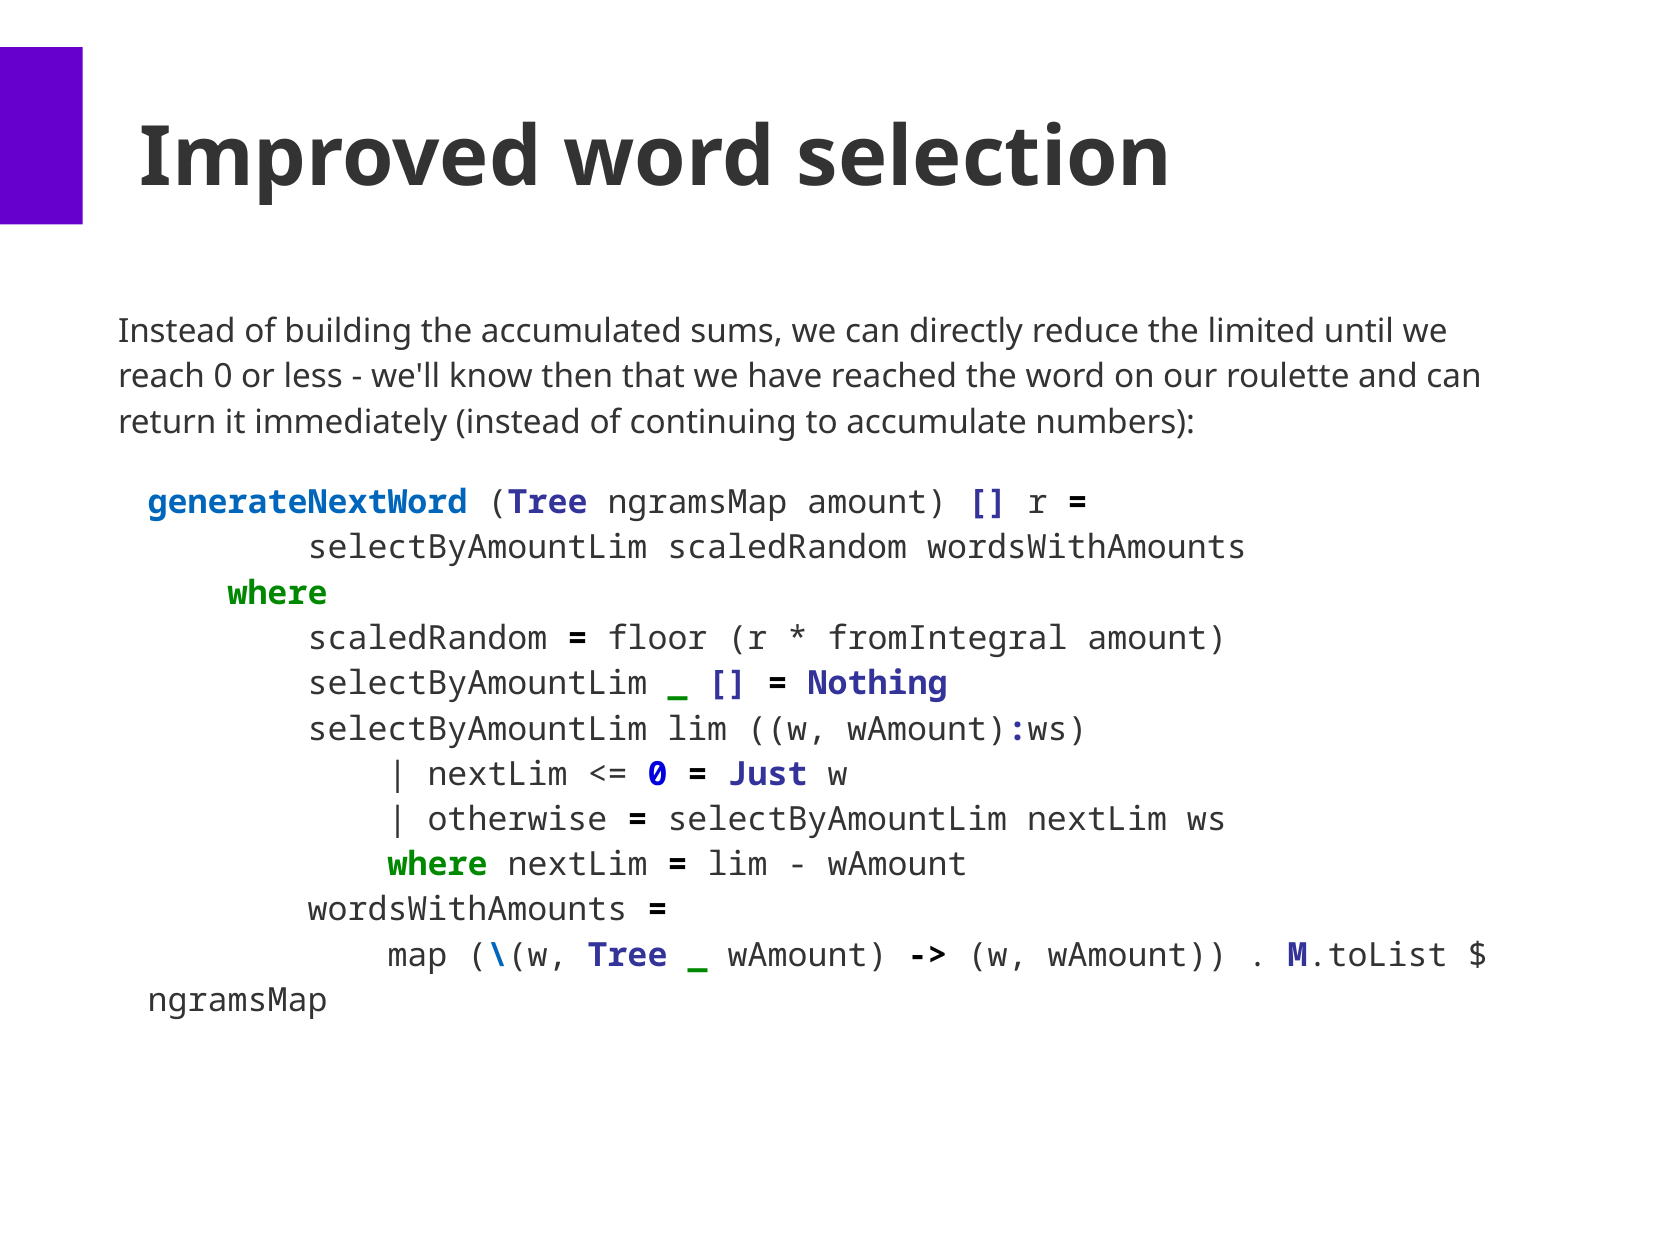

# Improved word selection
Instead of building the accumulated sums, we can directly reduce the limited until we reach 0 or less - we'll know then that we have reached the word on our roulette and can return it immediately (instead of continuing to accumulate numbers):
generateNextWord (Tree ngramsMap amount) [] r =
 selectByAmountLim scaledRandom wordsWithAmounts
 where
 scaledRandom = floor (r * fromIntegral amount)
 selectByAmountLim _ [] = Nothing
 selectByAmountLim lim ((w, wAmount):ws)
 | nextLim <= 0 = Just w
 | otherwise = selectByAmountLim nextLim ws
 where nextLim = lim - wAmount
 wordsWithAmounts =
 map (\(w, Tree _ wAmount) -> (w, wAmount)) . M.toList $ ngramsMap